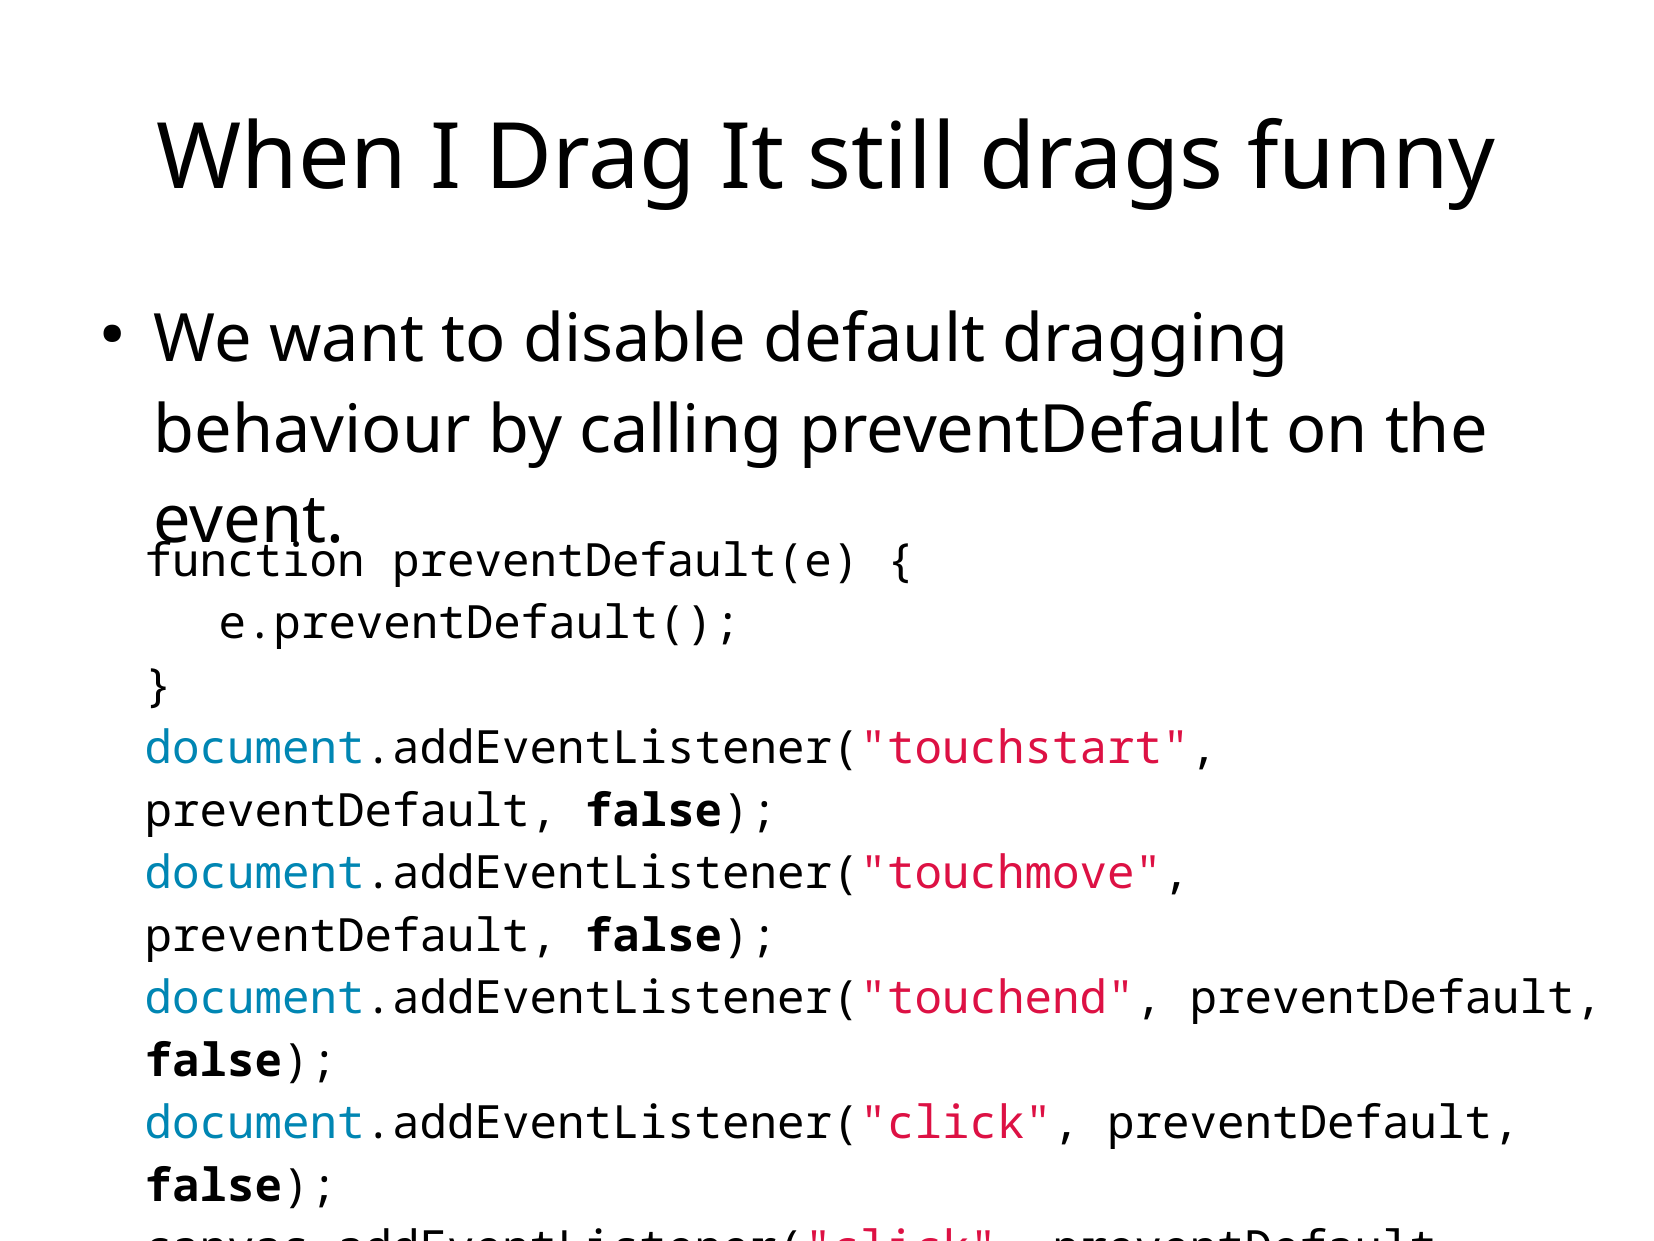

# When I Drag It still drags funny
We want to disable default dragging behaviour by calling preventDefault on the event.
function preventDefault(e) {
	e.preventDefault();
}
document.addEventListener("touchstart", preventDefault, false);
document.addEventListener("touchmove", preventDefault, false);
document.addEventListener("touchend", preventDefault, false);
document.addEventListener("click", preventDefault, false);
canvas.addEventListener("click", preventDefault, false);